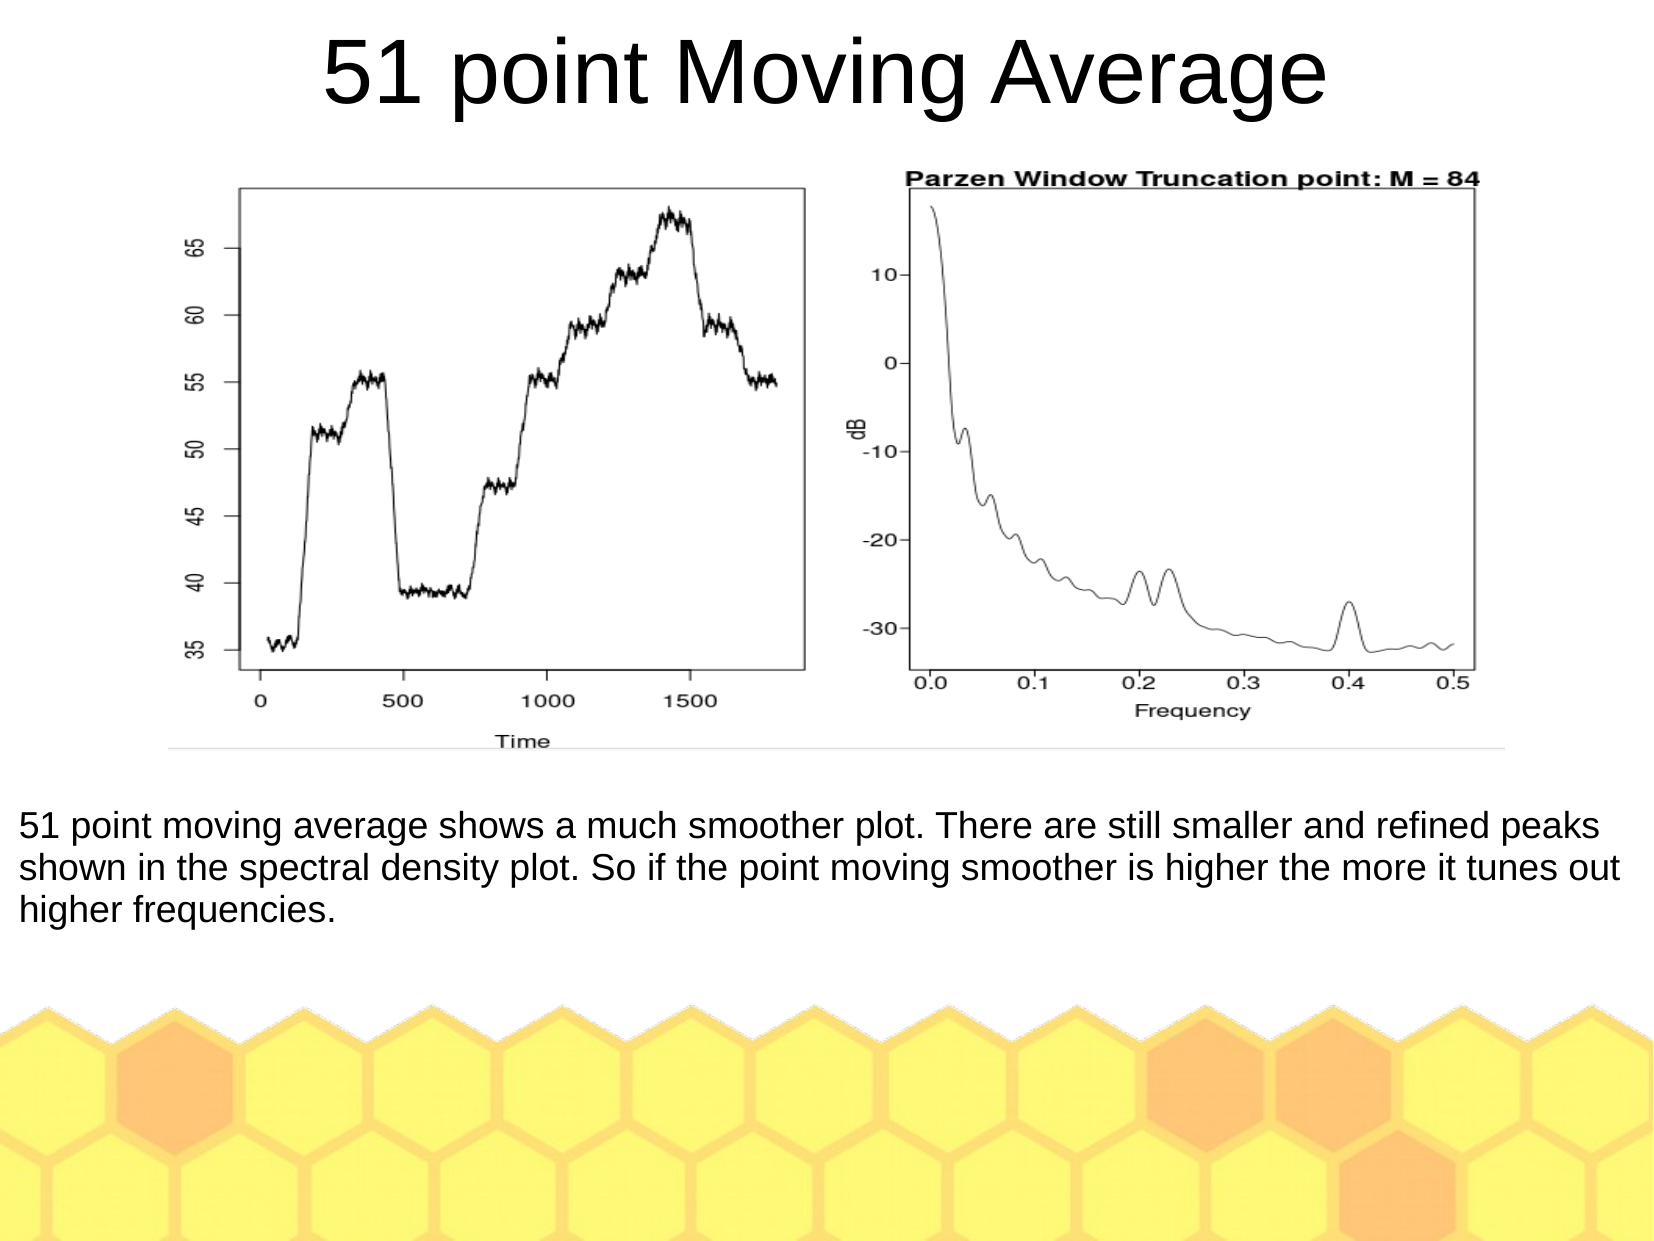

# 51 point Moving Average
51 point moving average shows a much smoother plot. There are still smaller and refined peaks shown in the spectral density plot. So if the point moving smoother is higher the more it tunes out higher frequencies.